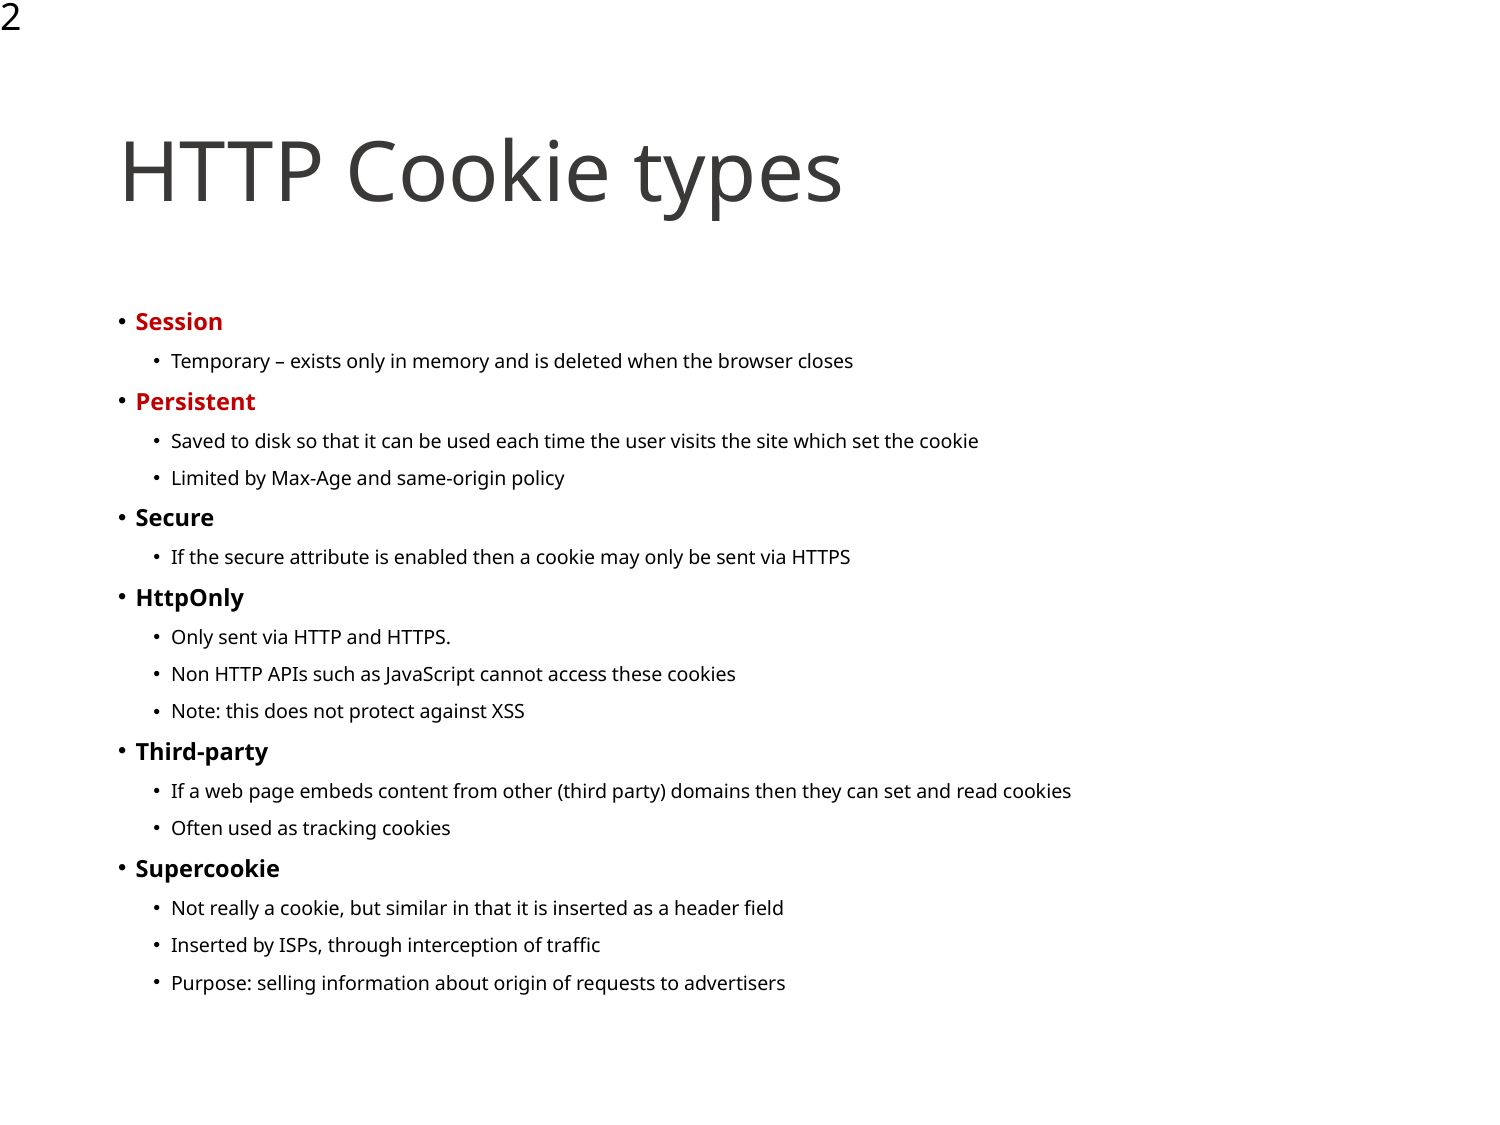

# HTTP Cookie types
Session
Temporary – exists only in memory and is deleted when the browser closes
Persistent
Saved to disk so that it can be used each time the user visits the site which set the cookie
Limited by Max-Age and same-origin policy
Secure
If the secure attribute is enabled then a cookie may only be sent via HTTPS
HttpOnly
Only sent via HTTP and HTTPS.
Non HTTP APIs such as JavaScript cannot access these cookies
Note: this does not protect against XSS
Third-party
If a web page embeds content from other (third party) domains then they can set and read cookies
Often used as tracking cookies
Supercookie
Not really a cookie, but similar in that it is inserted as a header field
Inserted by ISPs, through interception of traffic
Purpose: selling information about origin of requests to advertisers